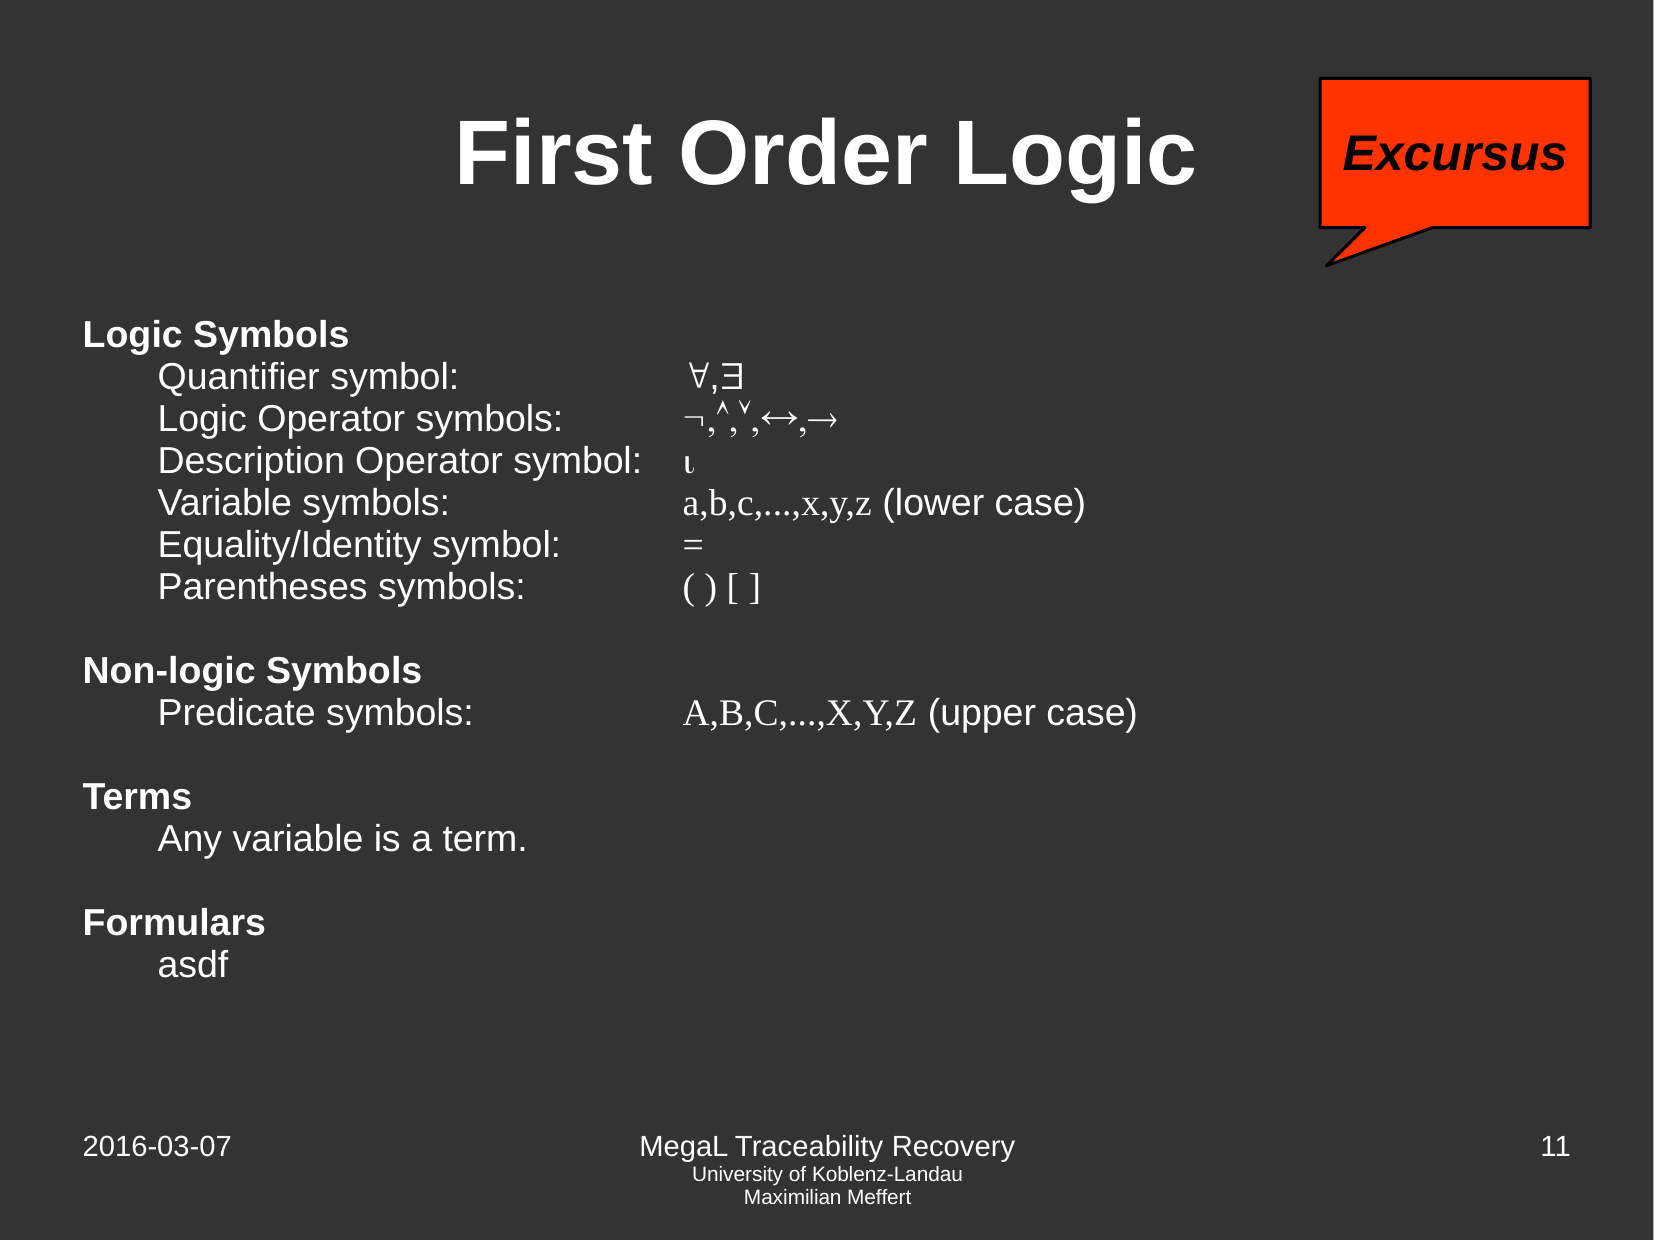

# First Order Logic
Excursus
Logic Symbols
	Quantifier symbol: 			",$
	Logic Operator symbols: 		Ø,Ù,Ú,«,®
	Description Operator symbol:	i
	Variable symbols: 			a,b,c,...,x,y,z (lower case)
	Equality/Identity symbol: 		=
	Parentheses symbols:			( ) [ ]
Non-logic Symbols
	Predicate symbols:			A,B,C,...,X,Y,Z (upper case)
Terms
	Any variable is a term.
Formulars
	asdf
2016-03-07
MegaL Traceability Recovery
11